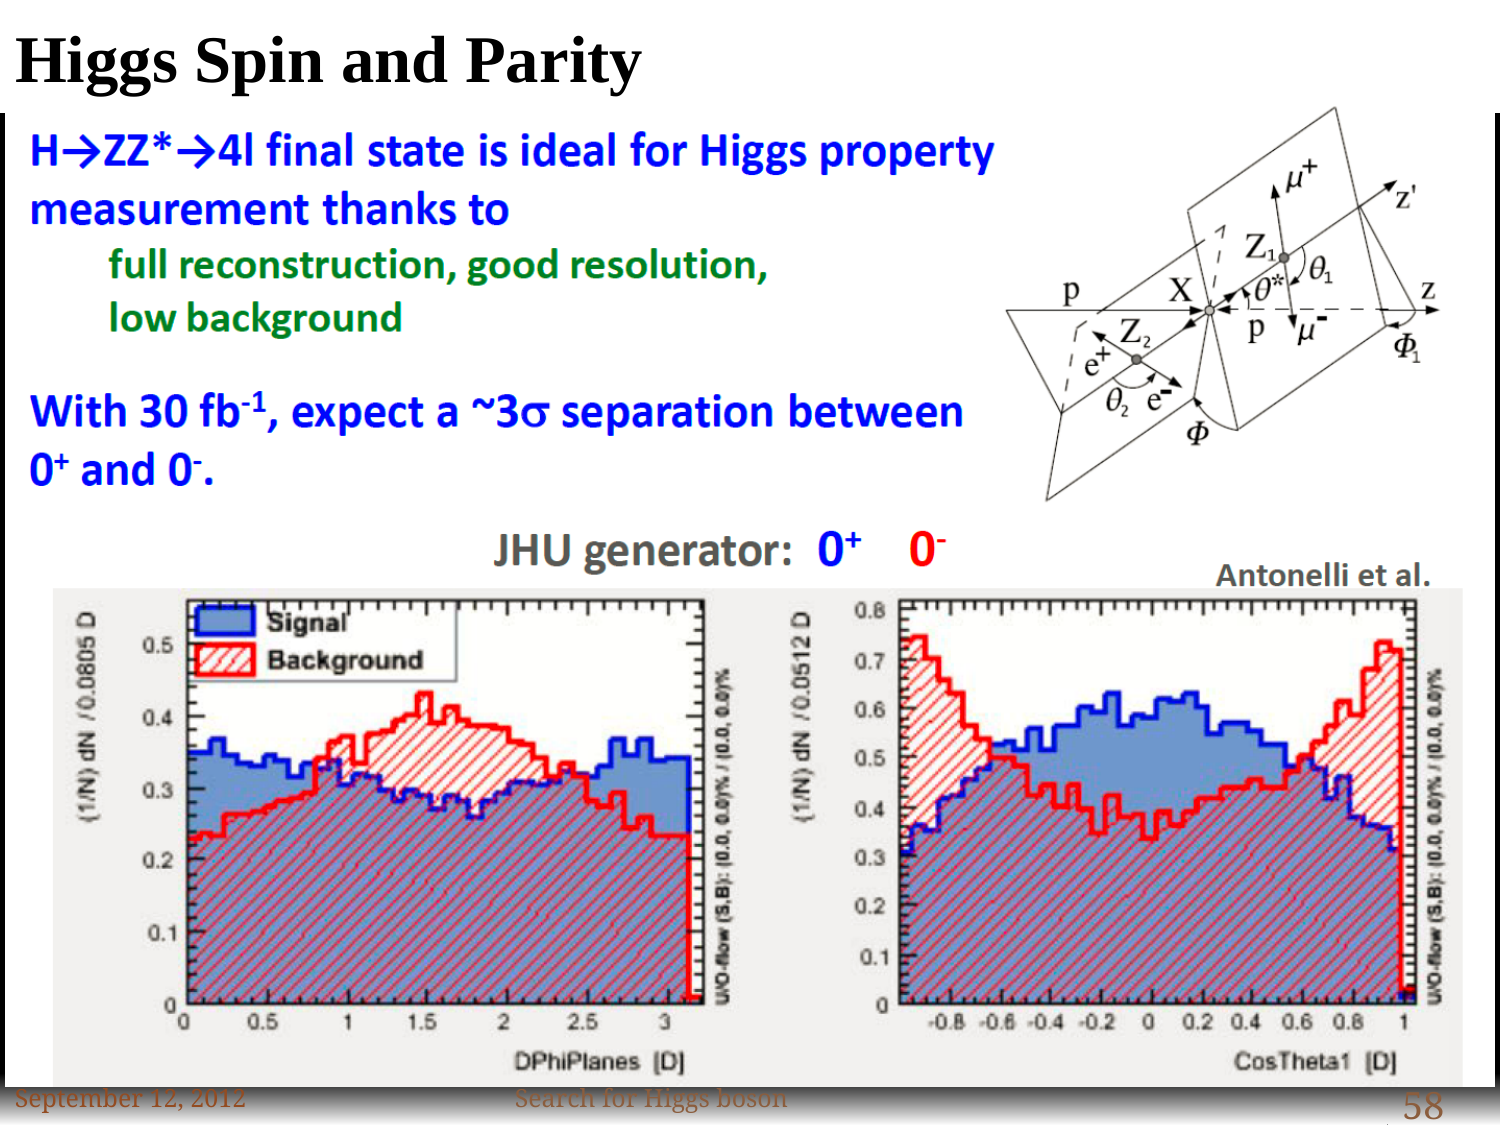

# Higgs Spin and Parity
September 12, 2012
Search for Higgs boson